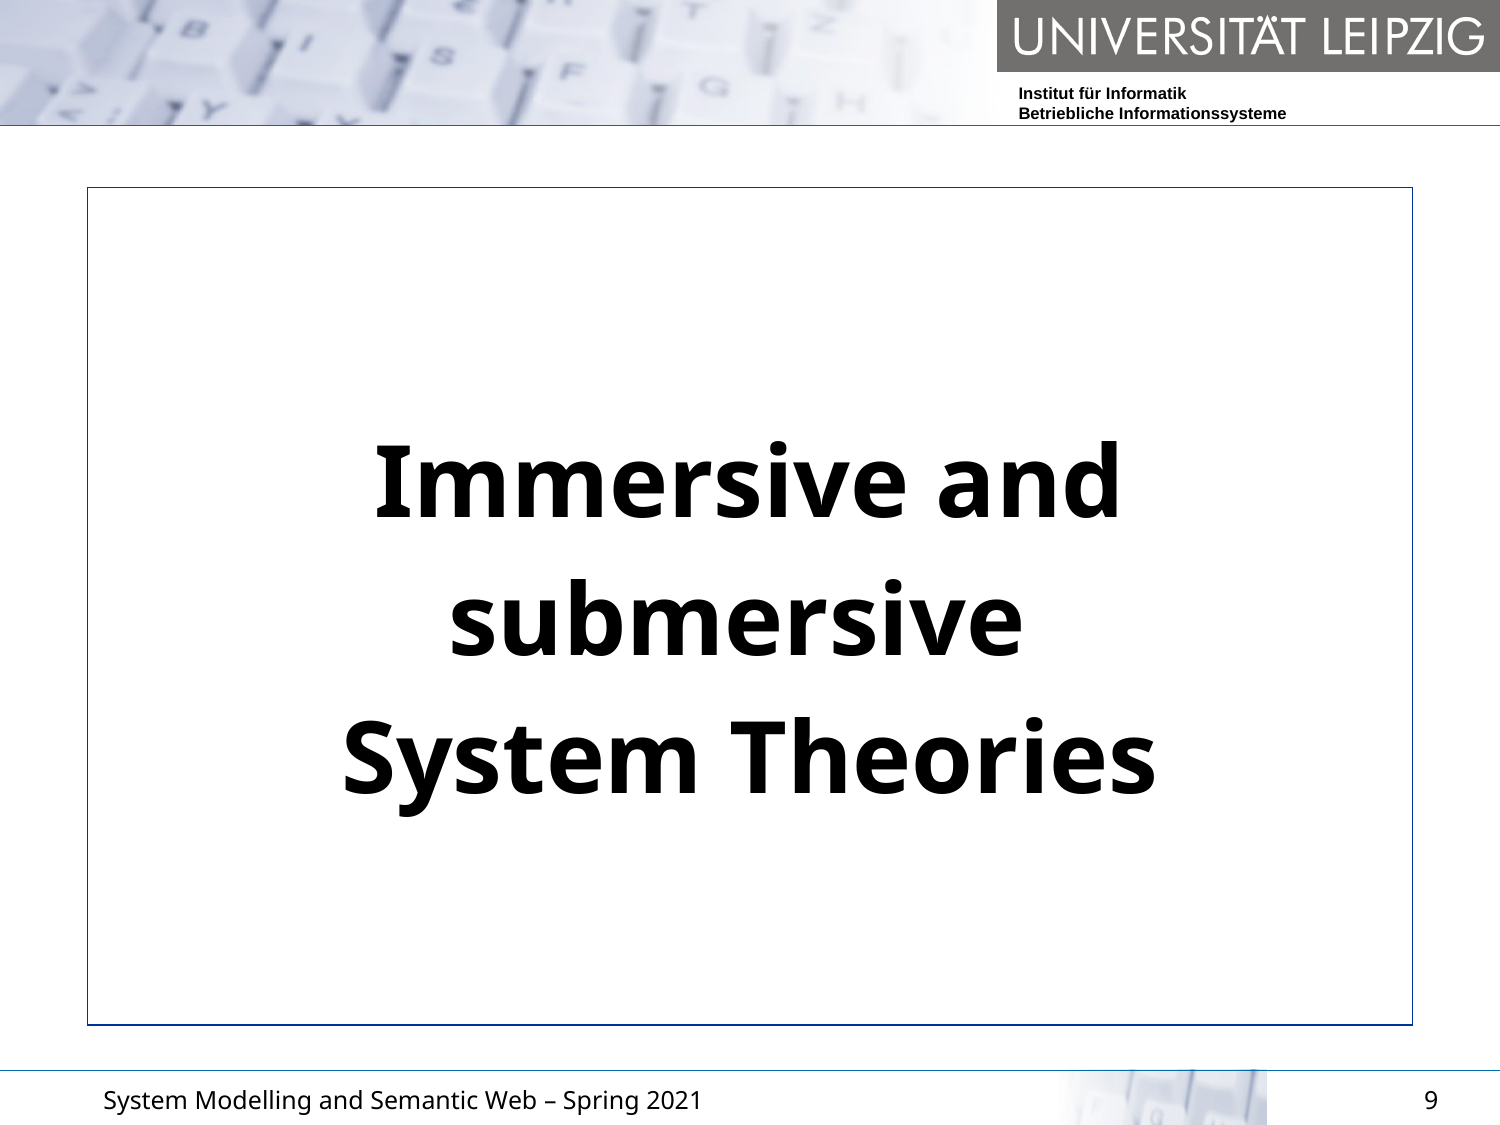

Immersive and submersive
System Theories
System Modelling and Semantic Web – Spring 2021
9